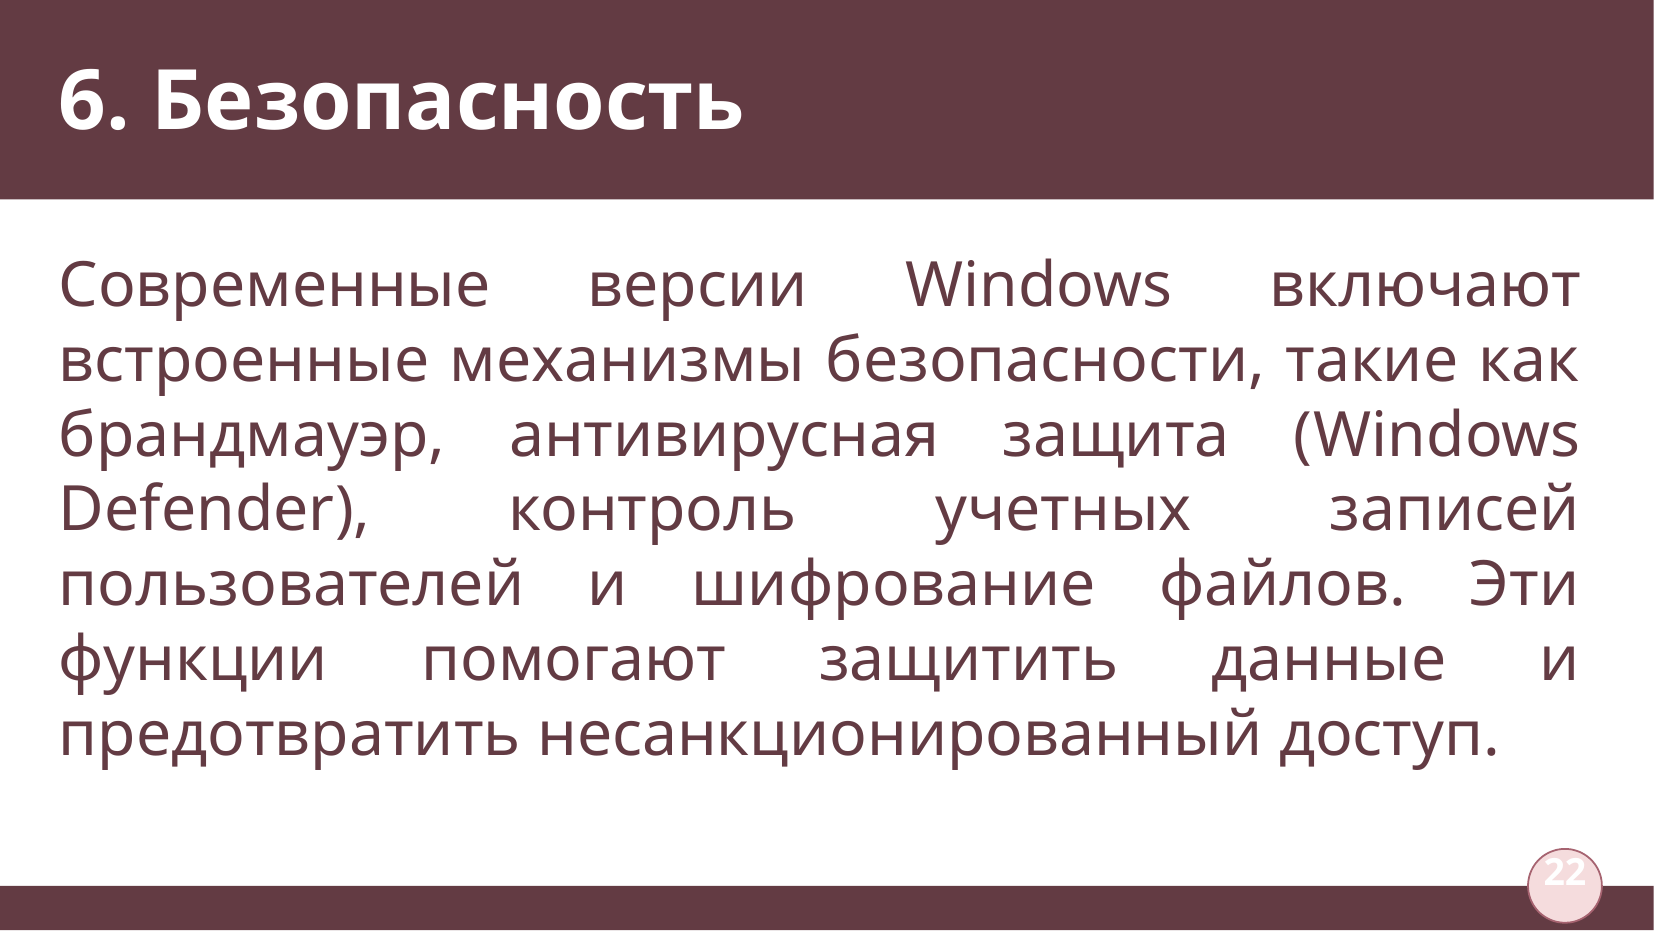

# 6. Безопасность
Современные версии Windows включают встроенные механизмы безопасности, такие как брандмауэр, антивирусная защита (Windows Defender), контроль учетных записей пользователей и шифрование файлов. Эти функции помогают защитить данные и предотвратить несанкционированный доступ.